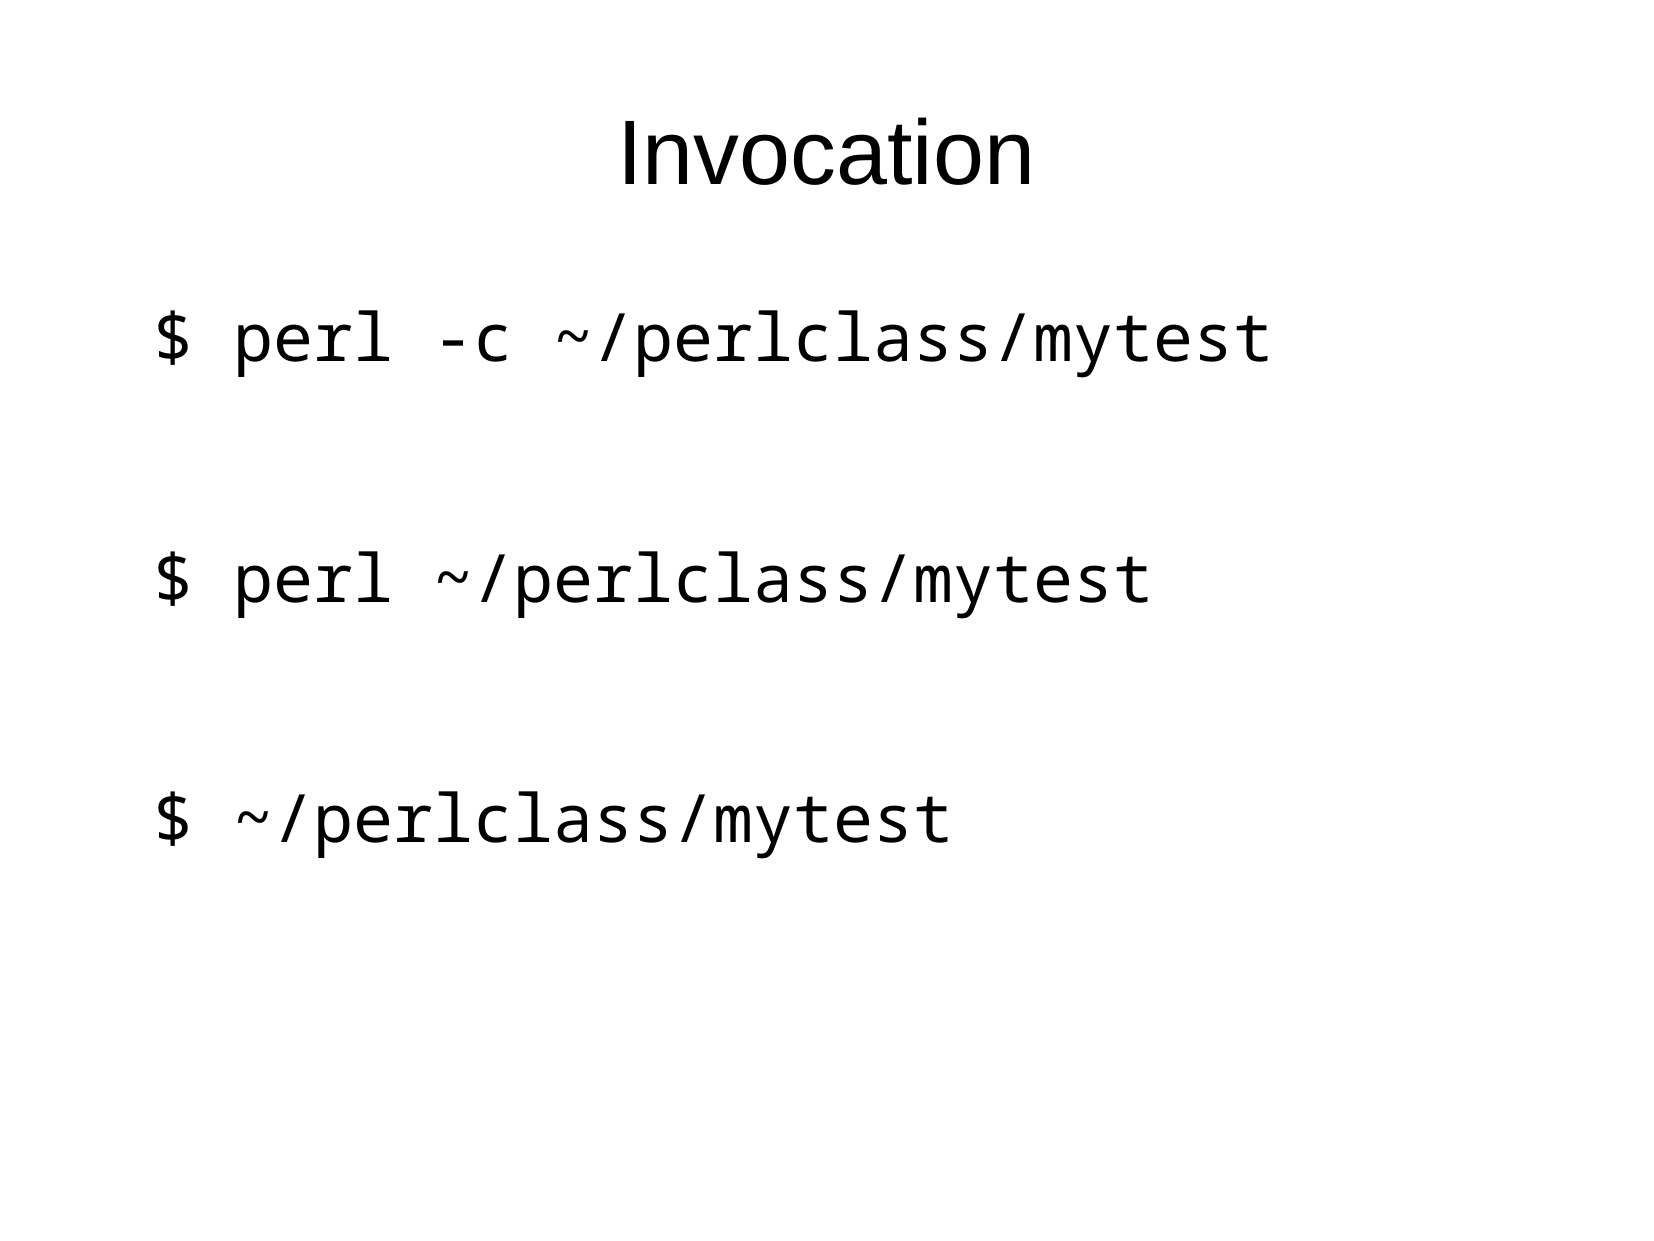

# Invocation
$ perl -c ~/perlclass/mytest
$ perl ~/perlclass/mytest
$ ~/perlclass/mytest